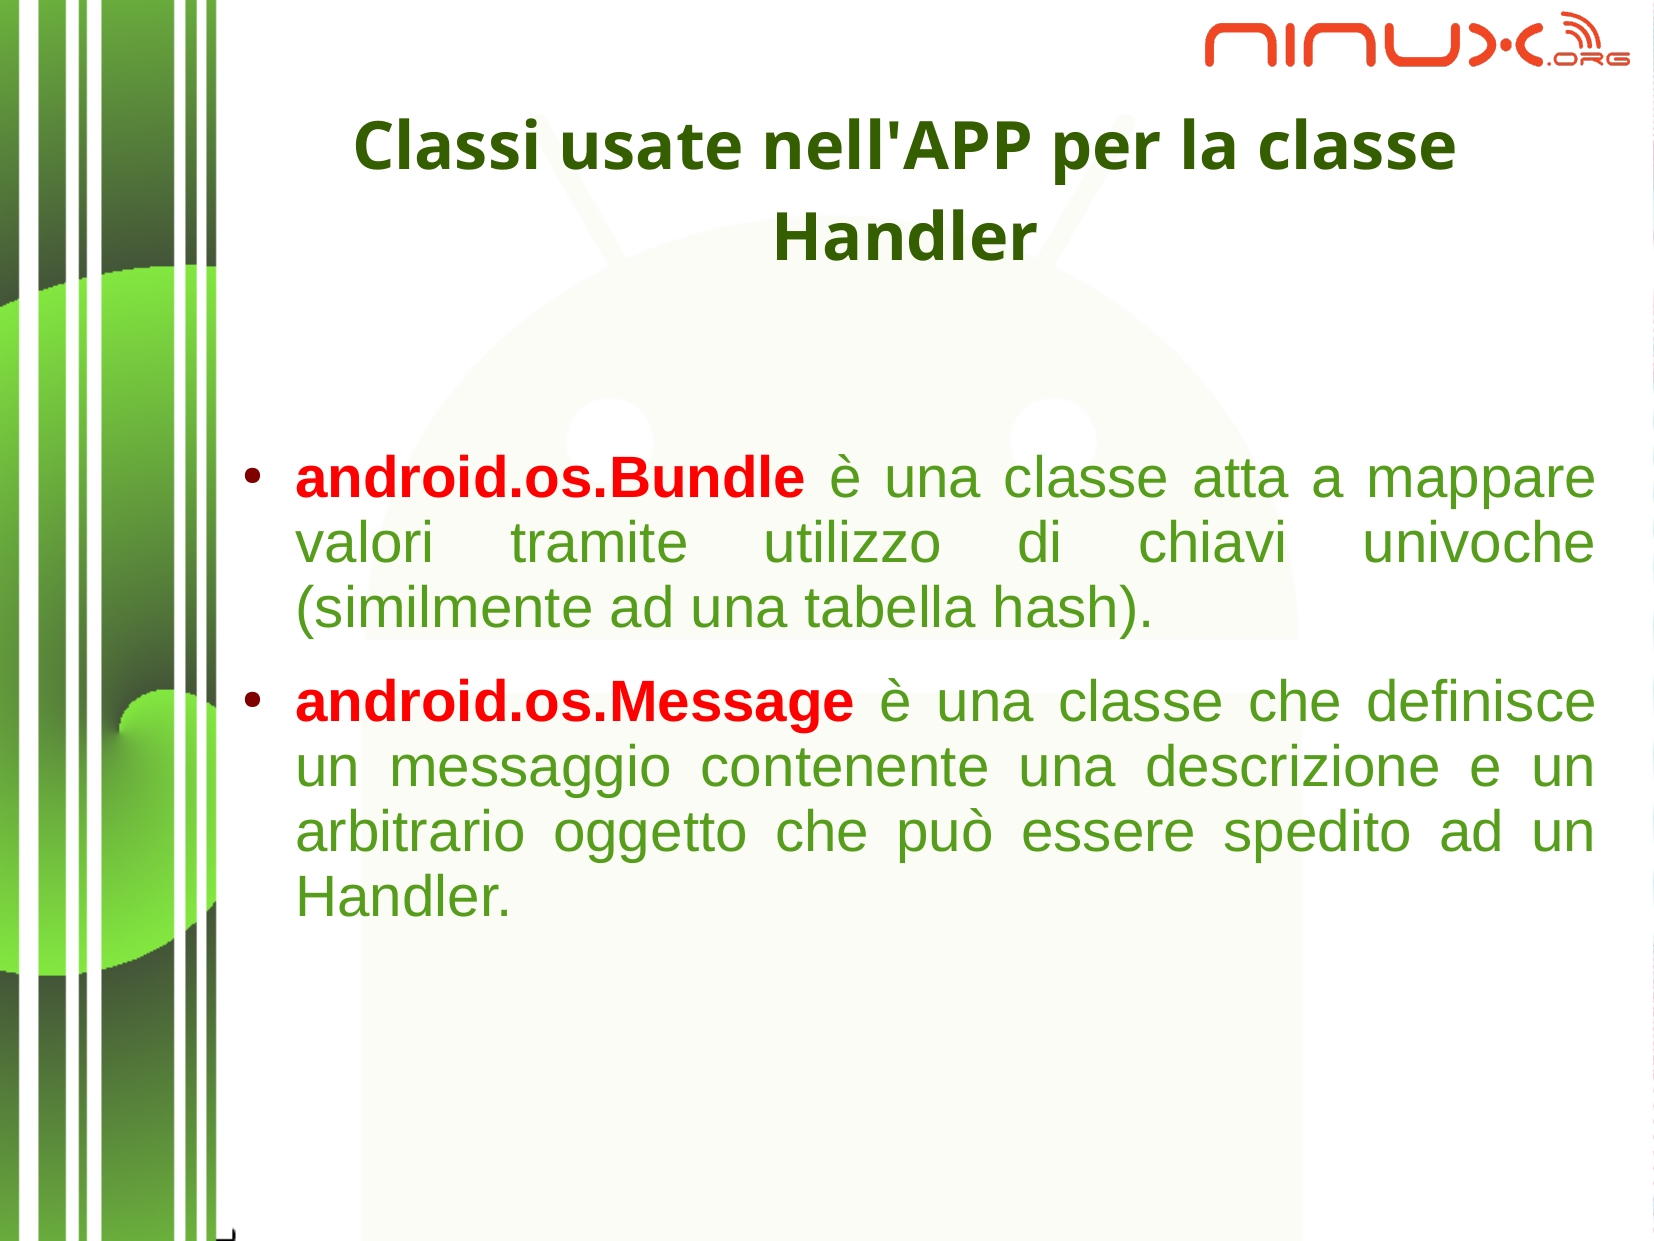

Uso della classe Handler
Classi usate nell'APP per la classe Handler
# android.os.Bundle è una classe atta a mappare valori tramite utilizzo di chiavi univoche (similmente ad una tabella hash).
android.os.Message è una classe che definisce un messaggio contenente una descrizione e un arbitrario oggetto che può essere spedito ad un Handler.